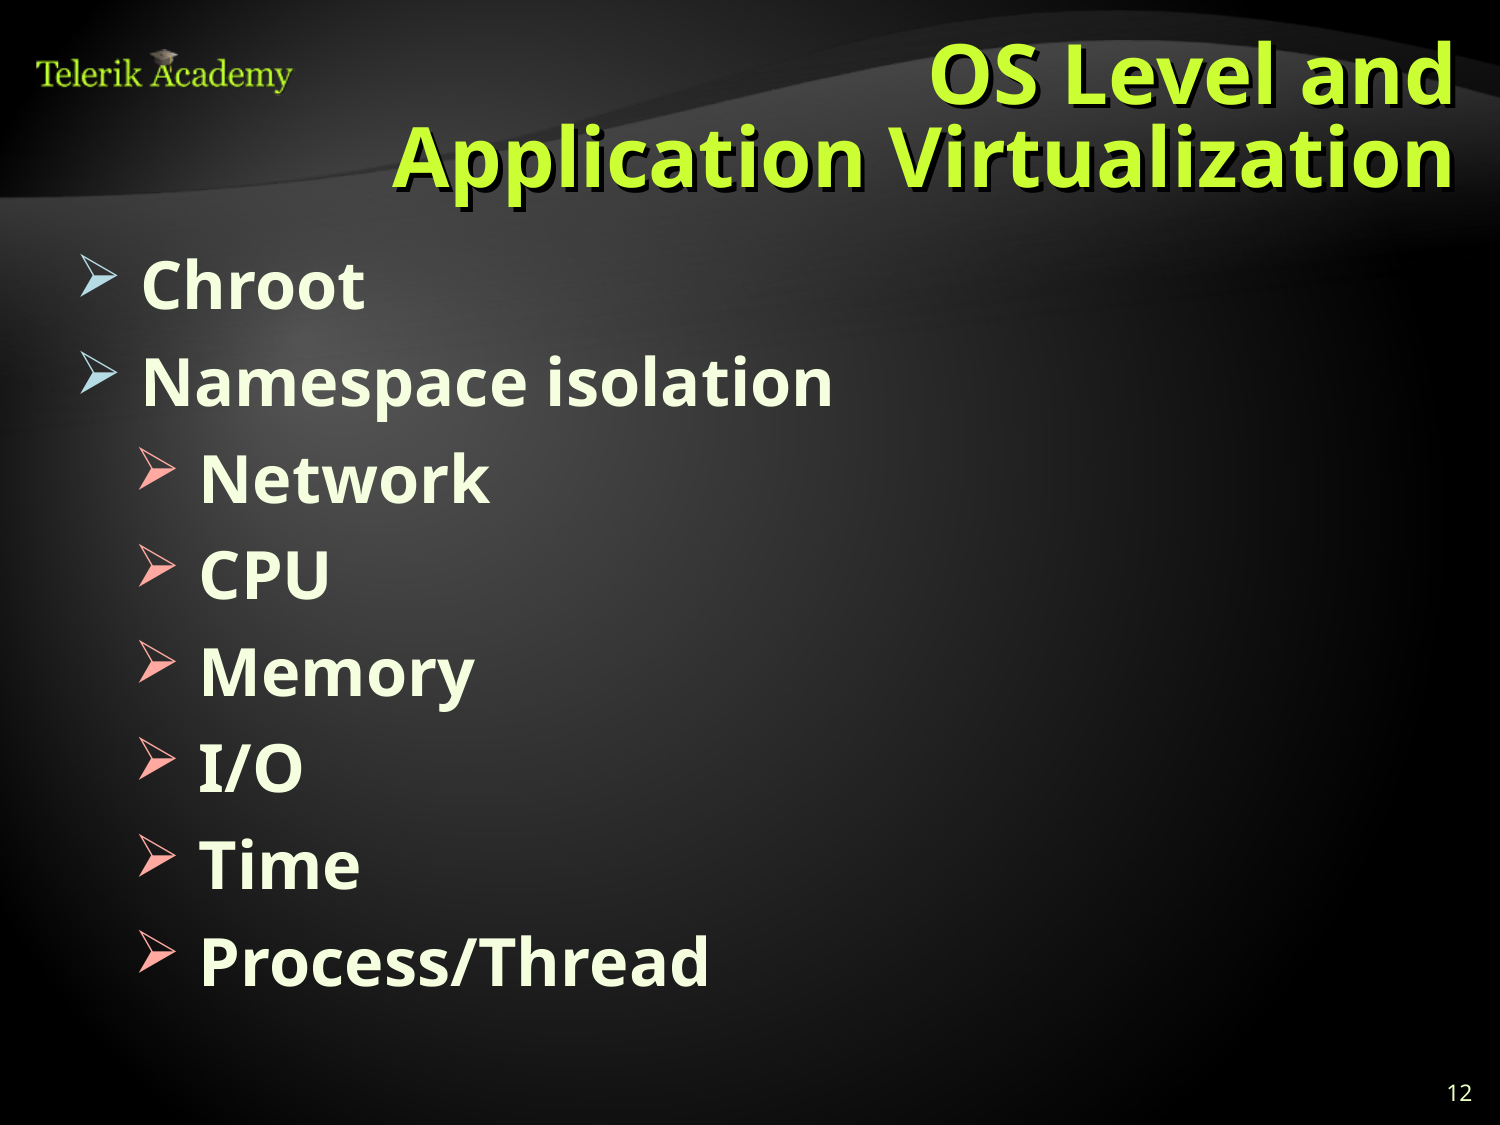

# OS Level and Application Virtualization
 Chroot
 Namespace isolation
 Network
 CPU
 Memory
 I/O
 Time
 Process/Thread